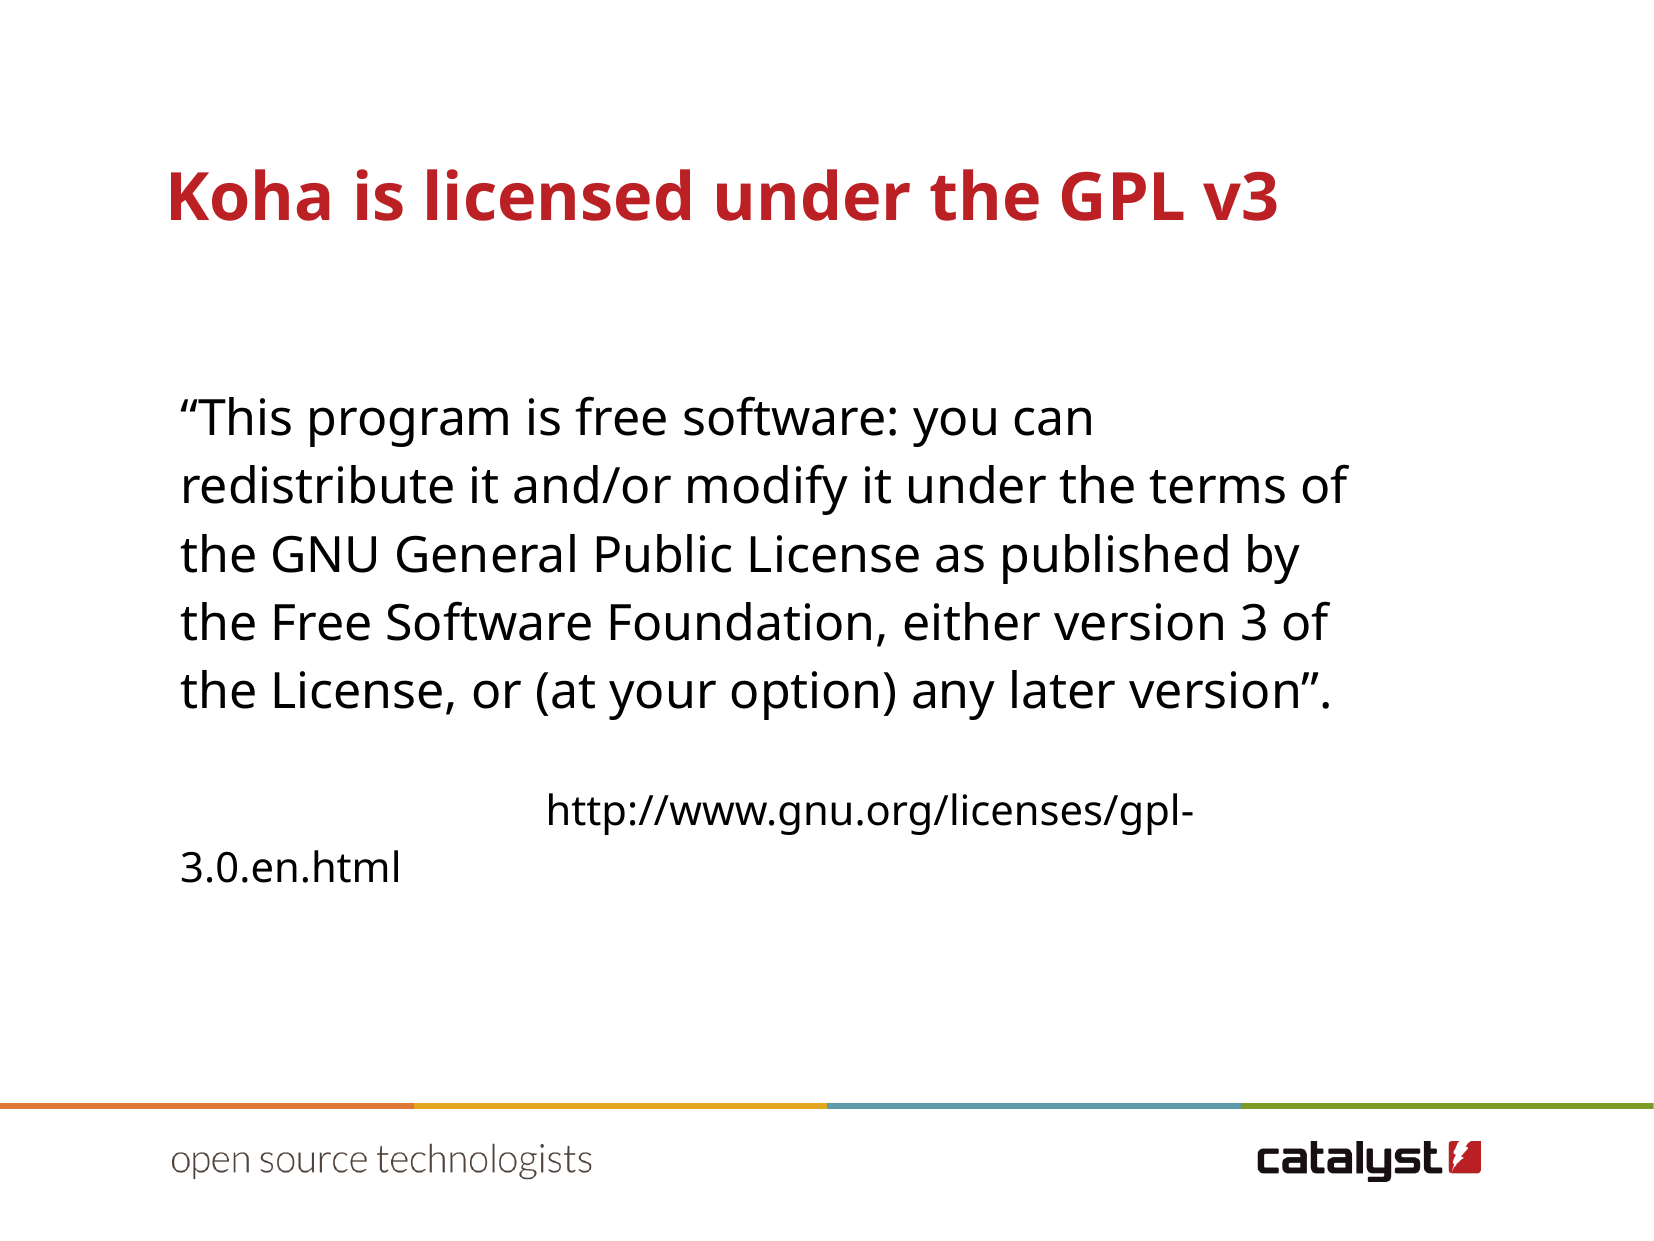

# Koha is licensed under the GPL v3
“This program is free software: you can redistribute it and/or modify it under the terms of the GNU General Public License as published by the Free Software Foundation, either version 3 of the License, or (at your option) any later version”.
 http://www.gnu.org/licenses/gpl-3.0.en.html